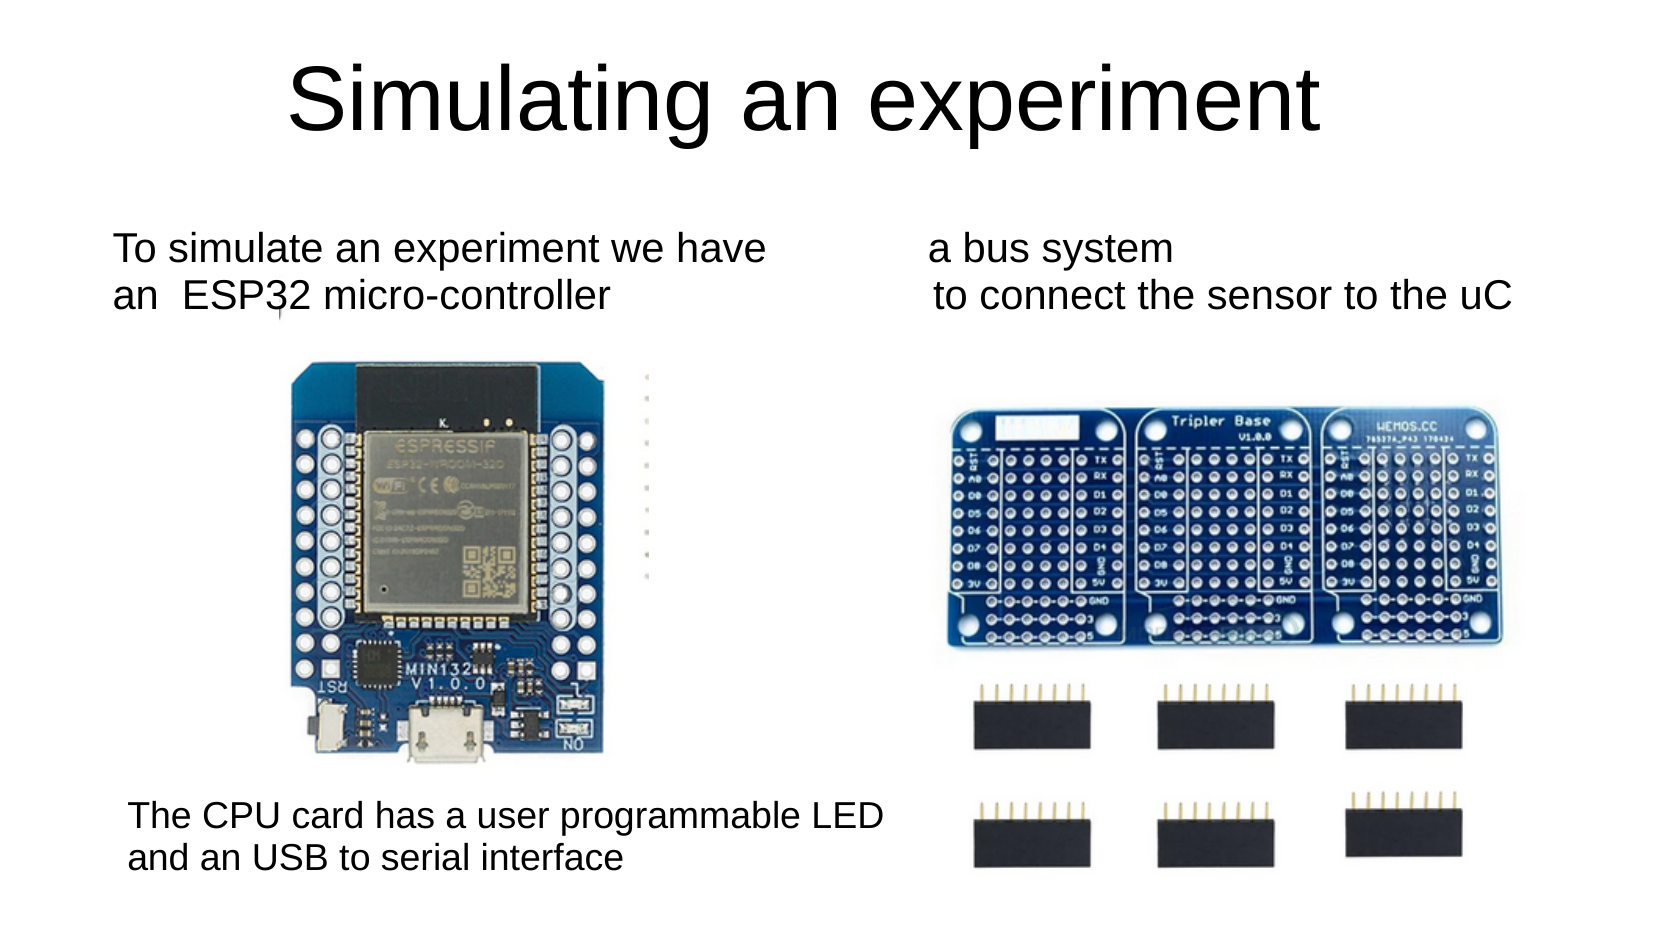

# Simulating an experiment
To simulate an experiment we have a bus system
an ESP32 micro-controller to connect the sensor to the uC
The CPU card has a user programmable LED
and an USB to serial interface